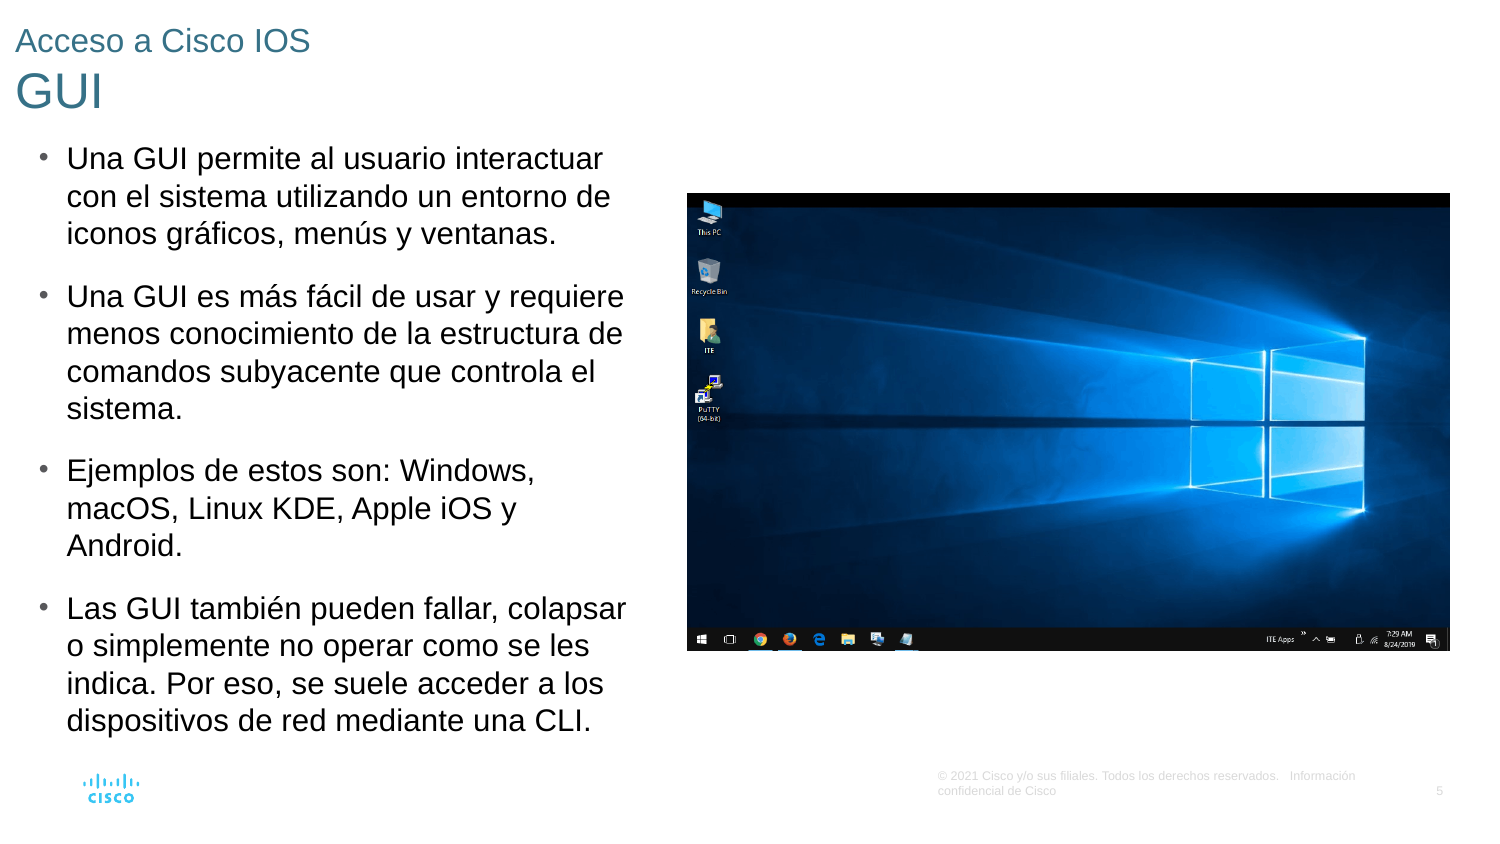

# Acceso a Cisco IOS GUI
Una GUI permite al usuario interactuar con el sistema utilizando un entorno de iconos gráficos, menús y ventanas.
Una GUI es más fácil de usar y requiere menos conocimiento de la estructura de comandos subyacente que controla el sistema.
Ejemplos de estos son: Windows, macOS, Linux KDE, Apple iOS y Android.
Las GUI también pueden fallar, colapsar o simplemente no operar como se les indica. Por eso, se suele acceder a los dispositivos de red mediante una CLI.